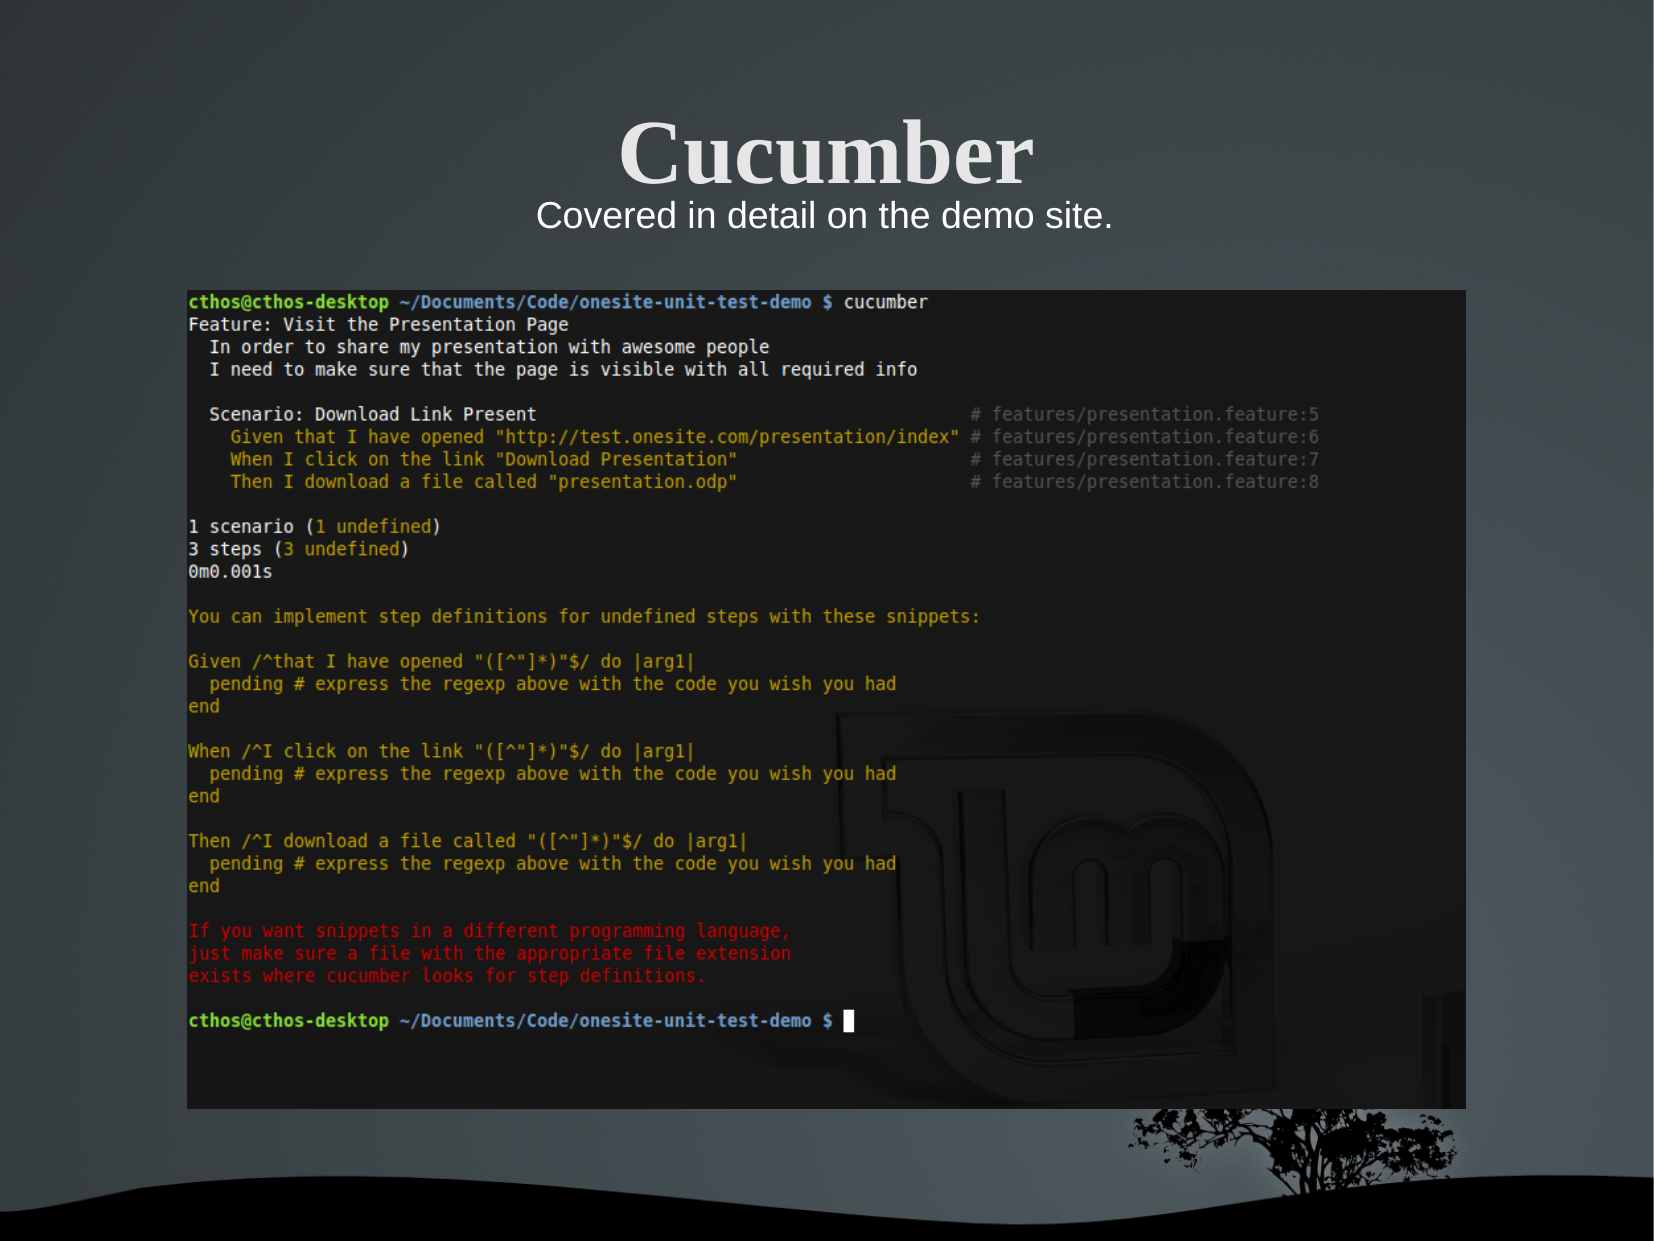

# Cucumber
Covered in detail on the demo site.